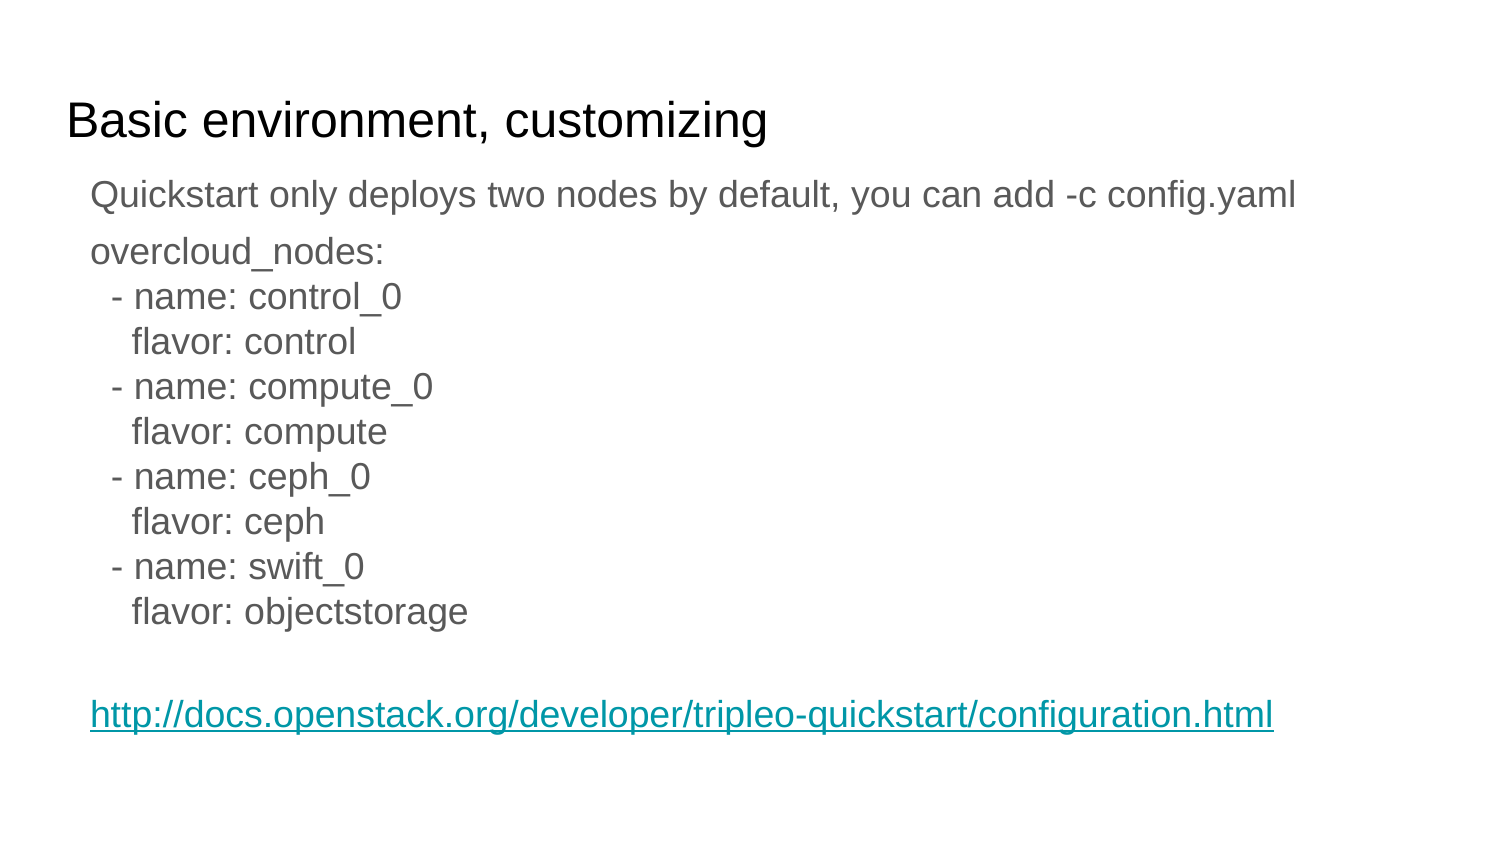

Basic environment, customizing
# Quickstart only deploys two nodes by default, you can add -c config.yaml
overcloud_nodes:
 - name: control_0
 flavor: control
 - name: compute_0
 flavor: compute
 - name: ceph_0
 flavor: ceph
 - name: swift_0
 flavor: objectstorage
http://docs.openstack.org/developer/tripleo-quickstart/configuration.html